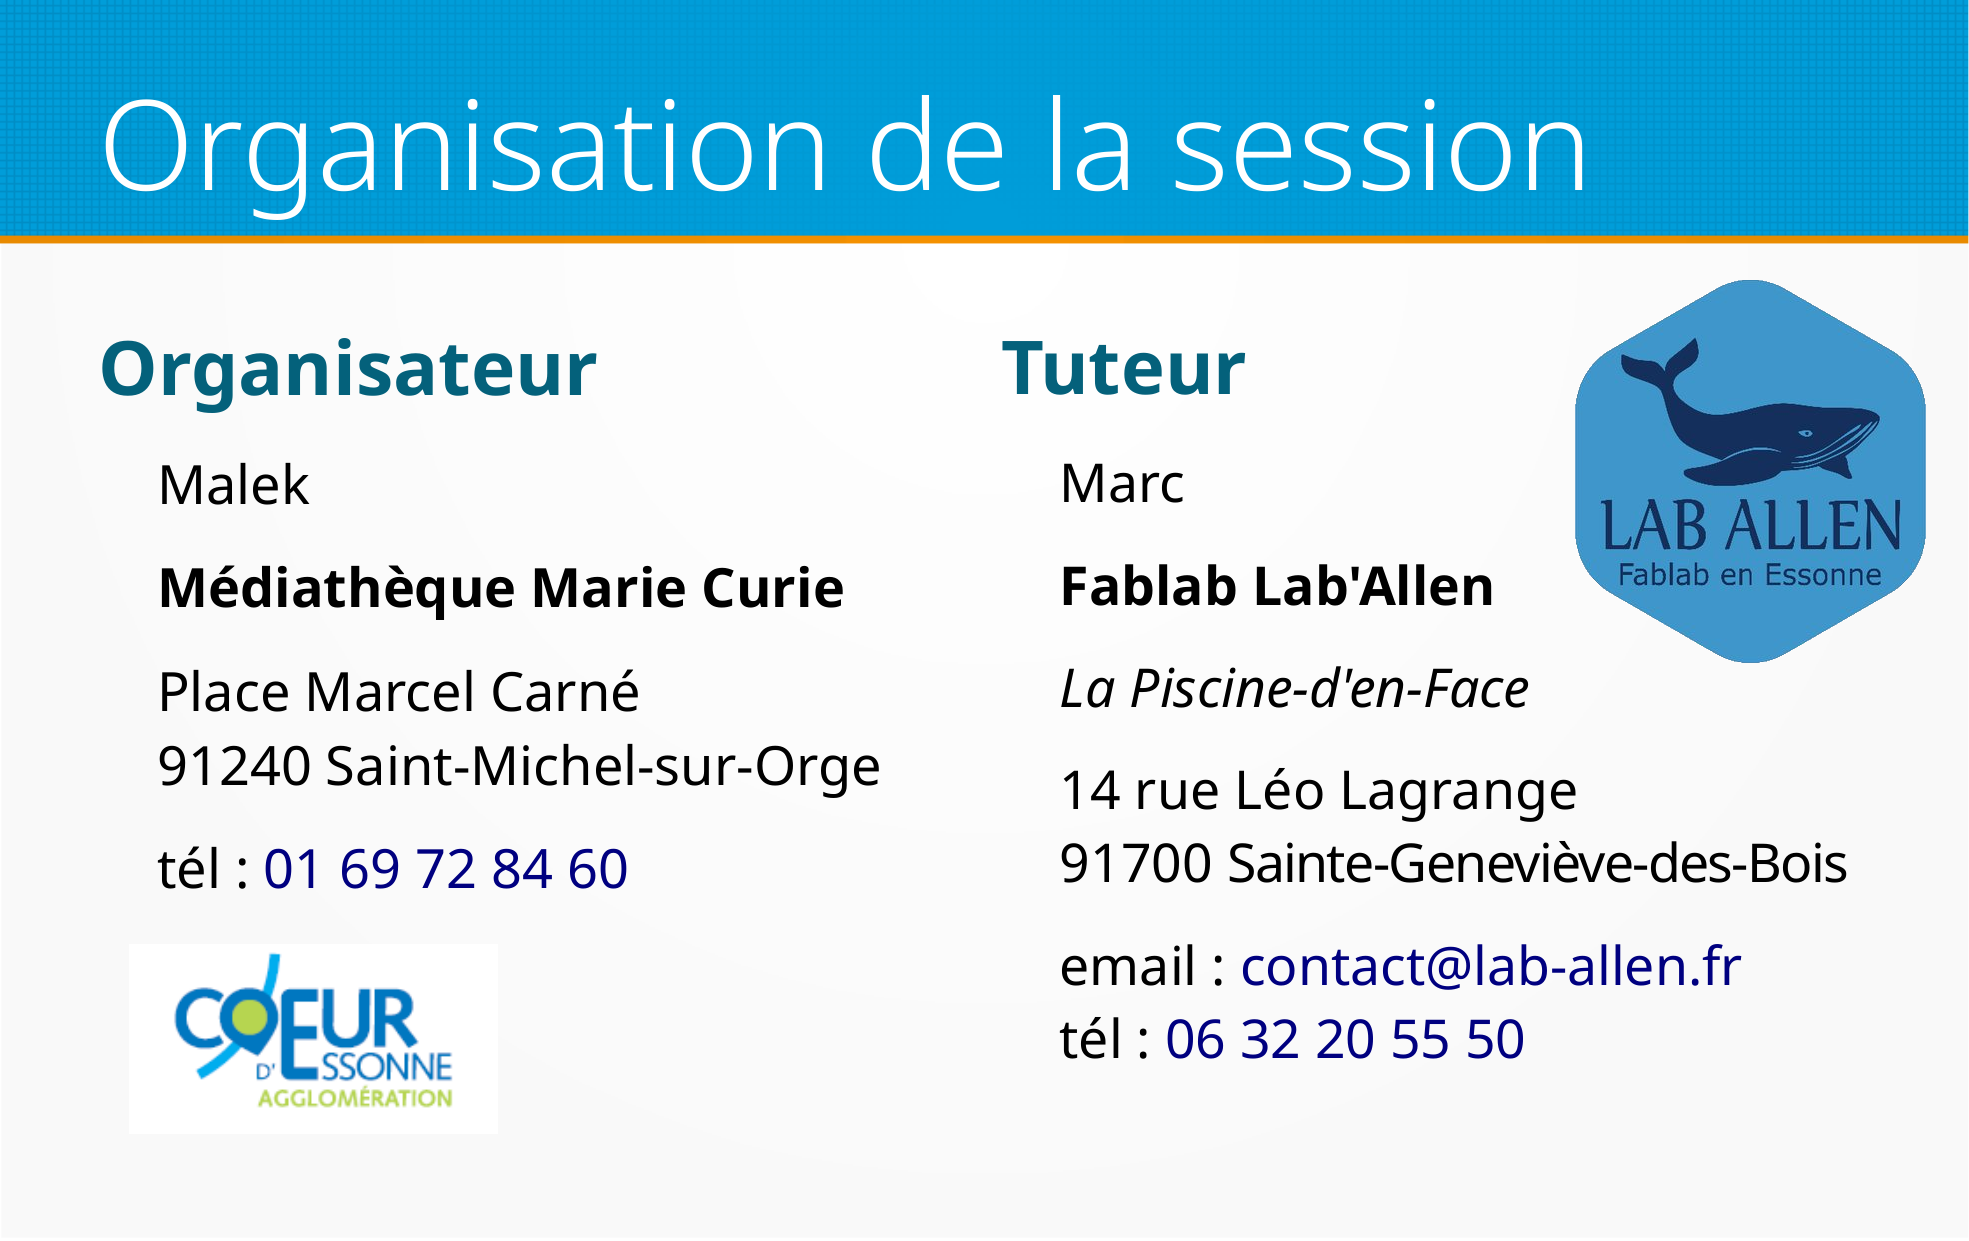

# Organisation de la session
Organisateur
Malek
Médiathèque Marie Curie
Place Marcel Carné
91240 Saint-Michel-sur-Orge
tél : 01 69 72 84 60
Tuteur
Marc
Fablab Lab'Allen
La Piscine-d'en-Face
14 rue Léo Lagrange
91700 Sainte-Geneviève-des-Bois
email : contact@lab-allen.fr
tél : 06 32 20 55 50